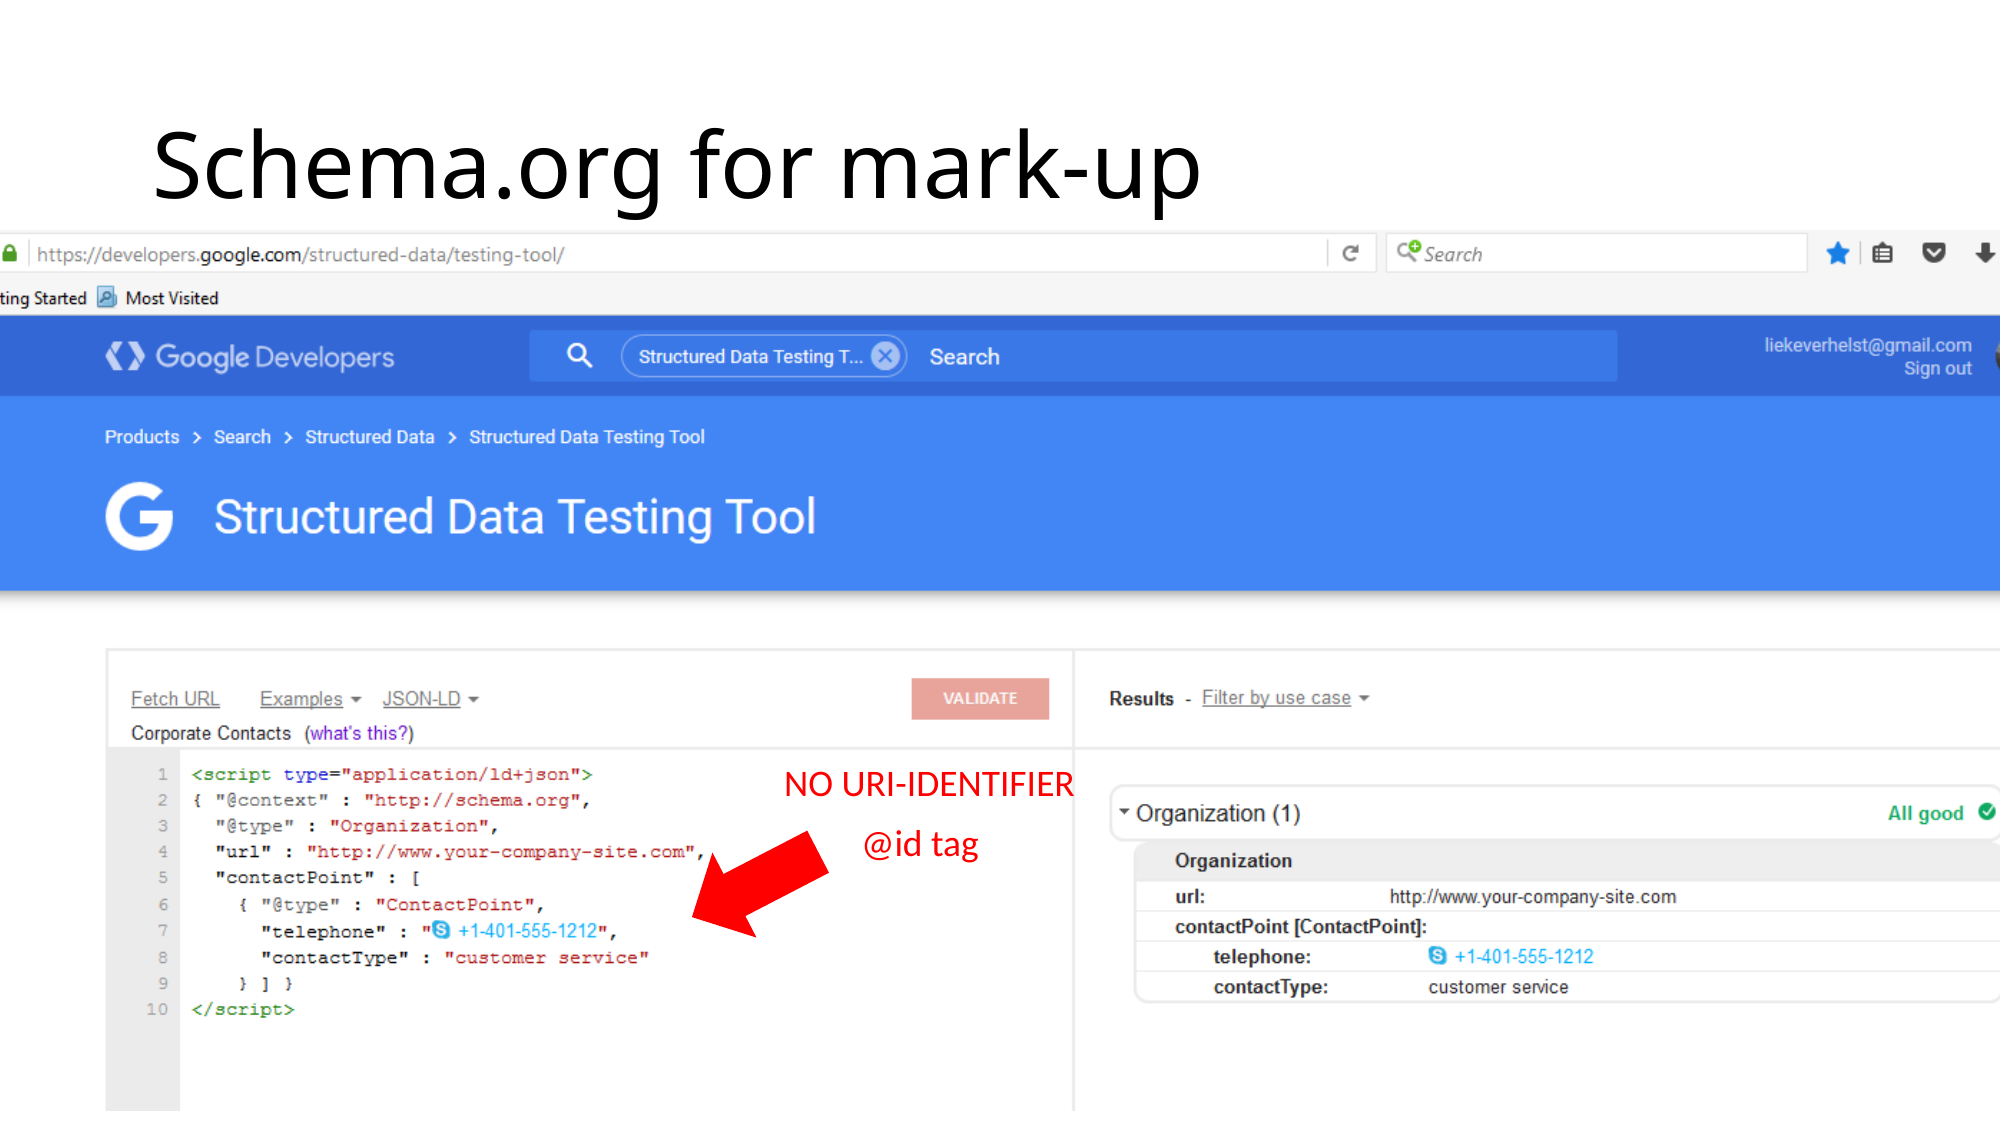

# Schema.org for mark-up
NO URI-IDENTIFIER
@id tag